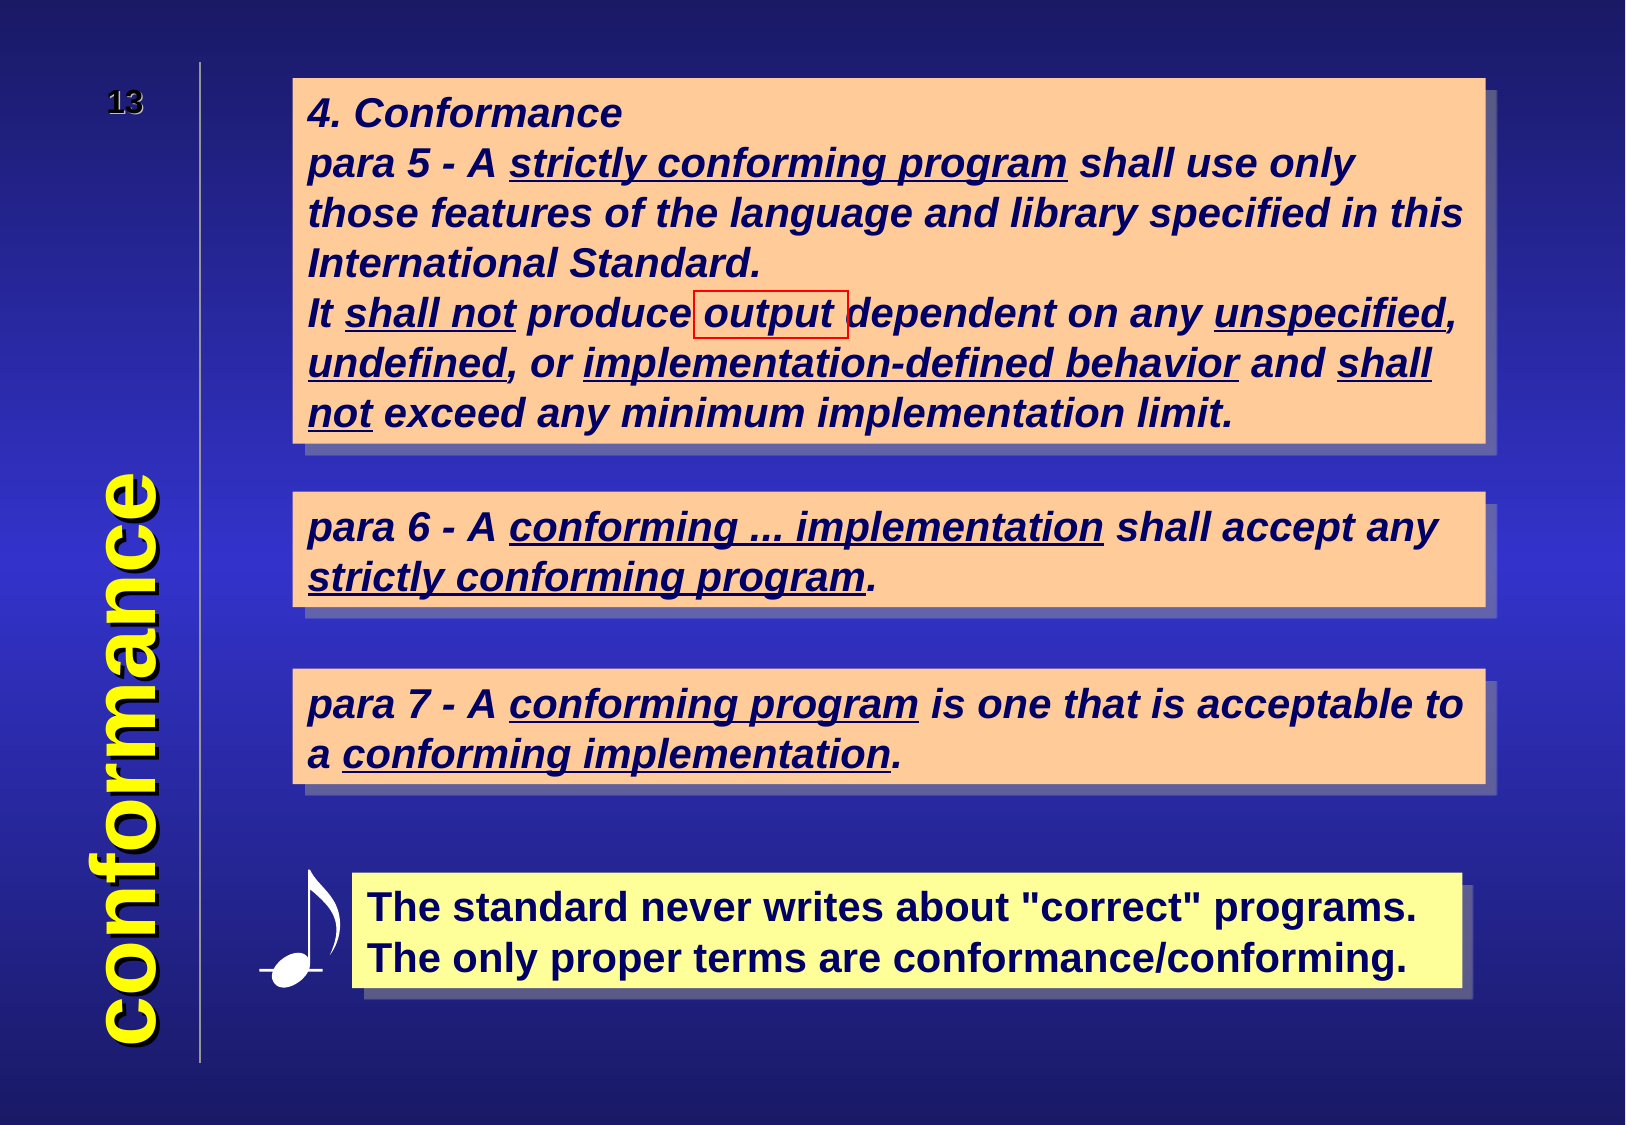

13
4. Conformance
para 5 - A strictly conforming program shall use only those features of the language and library specified in this International Standard.
It shall not produce output dependent on any unspecified, undefined, or implementation-defined behavior and shall not exceed any minimum implementation limit.
para 6 - A conforming ... implementation shall accept any strictly conforming program.
# conformance
para 7 - A conforming program is one that is acceptable to a conforming implementation.
The standard never writes about "correct" programs.
The only proper terms are conformance/conforming.